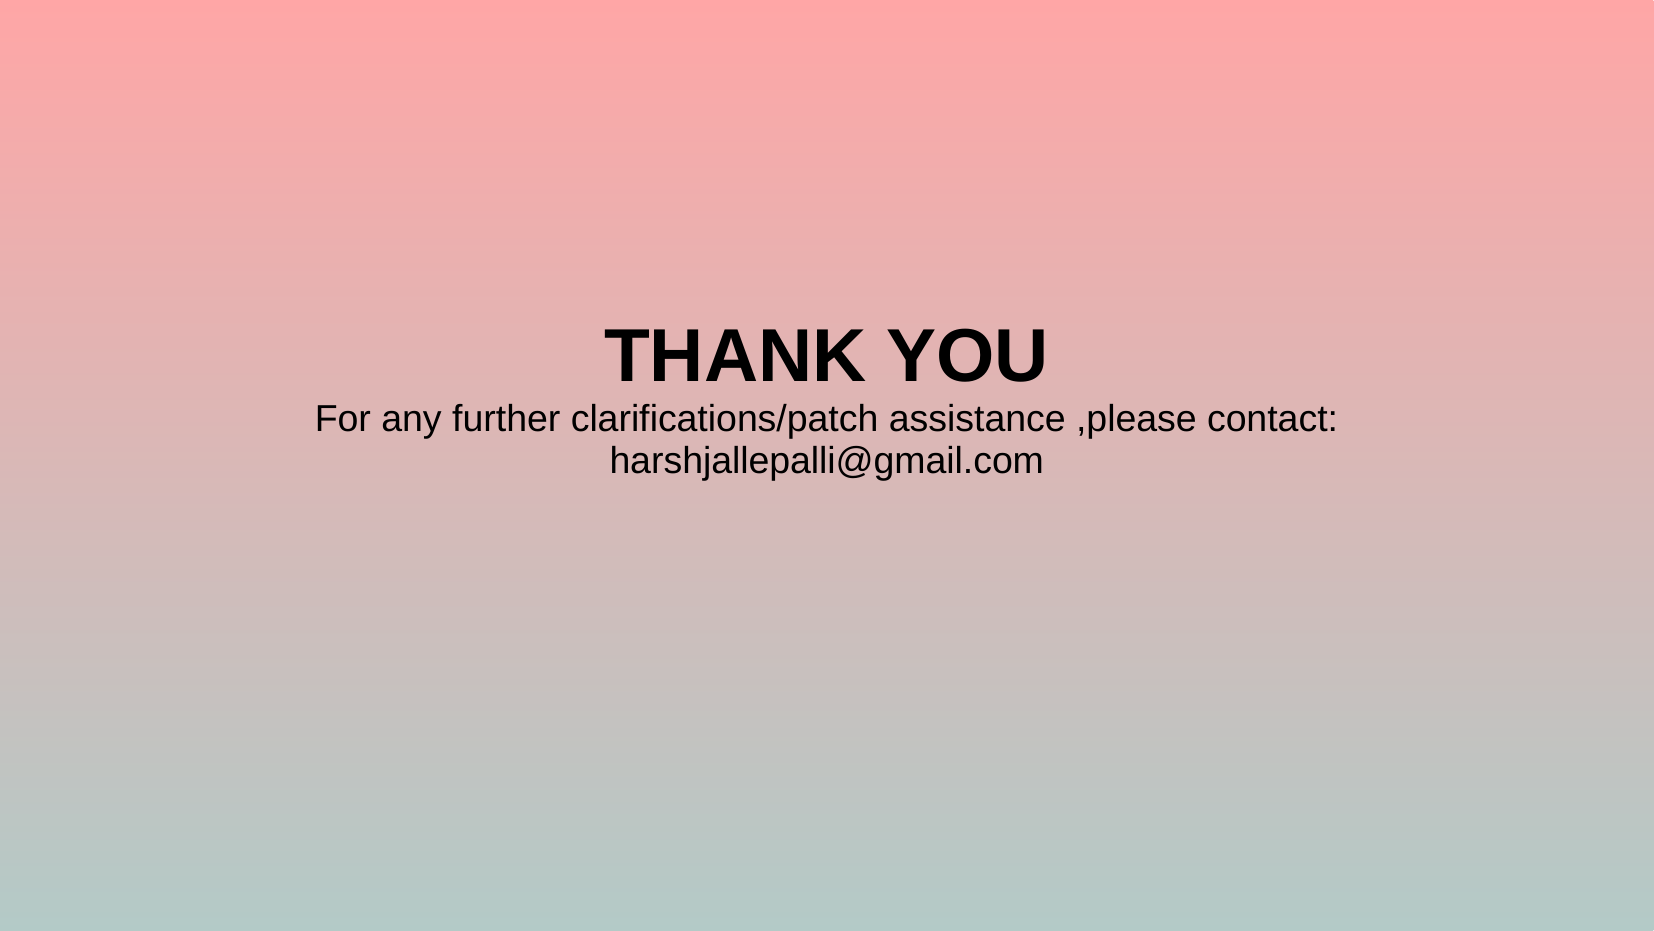

# THANK YOU
For any further clarifications/patch assistance ,please contact:
harshjallepalli@gmail.com